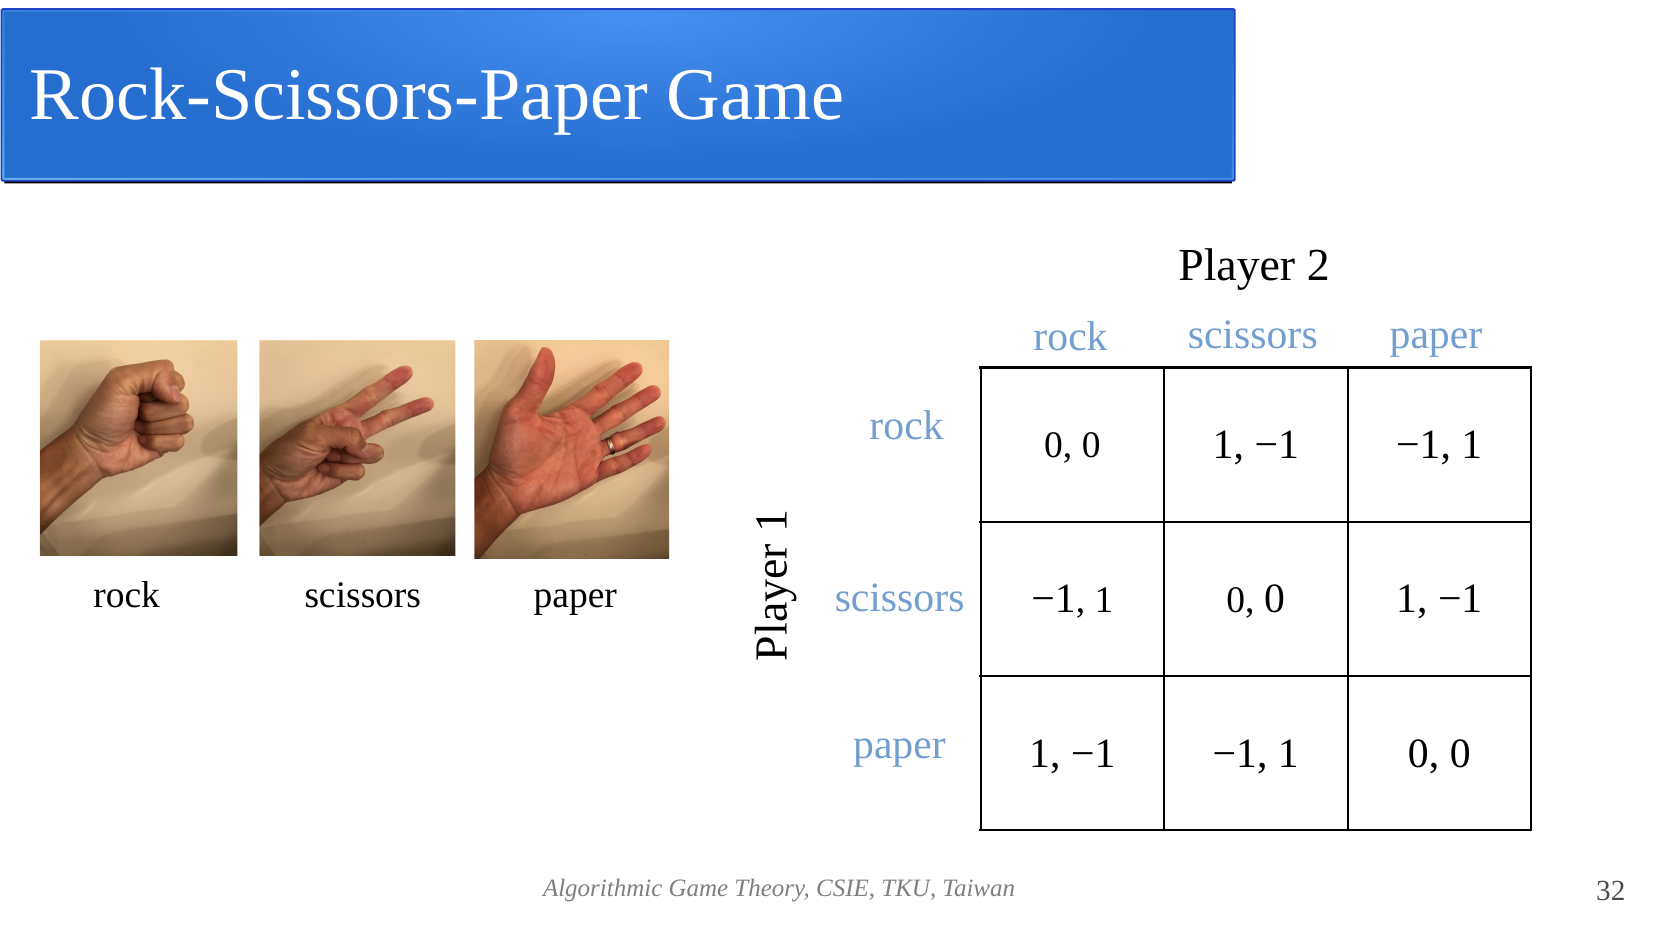

# Rock-Scissors-Paper Game
Player 2
paper
scissors
rock
| 0, 0 | 1, −1 | −1, 1 |
| --- | --- | --- |
| −1, 1 | 0, 0 | 1, −1 |
| 1, −1 | −1, 1 | 0, 0 |
rock
Player 1
rock
scissors
paper
scissors
paper
Algorithmic Game Theory, CSIE, TKU, Taiwan
32